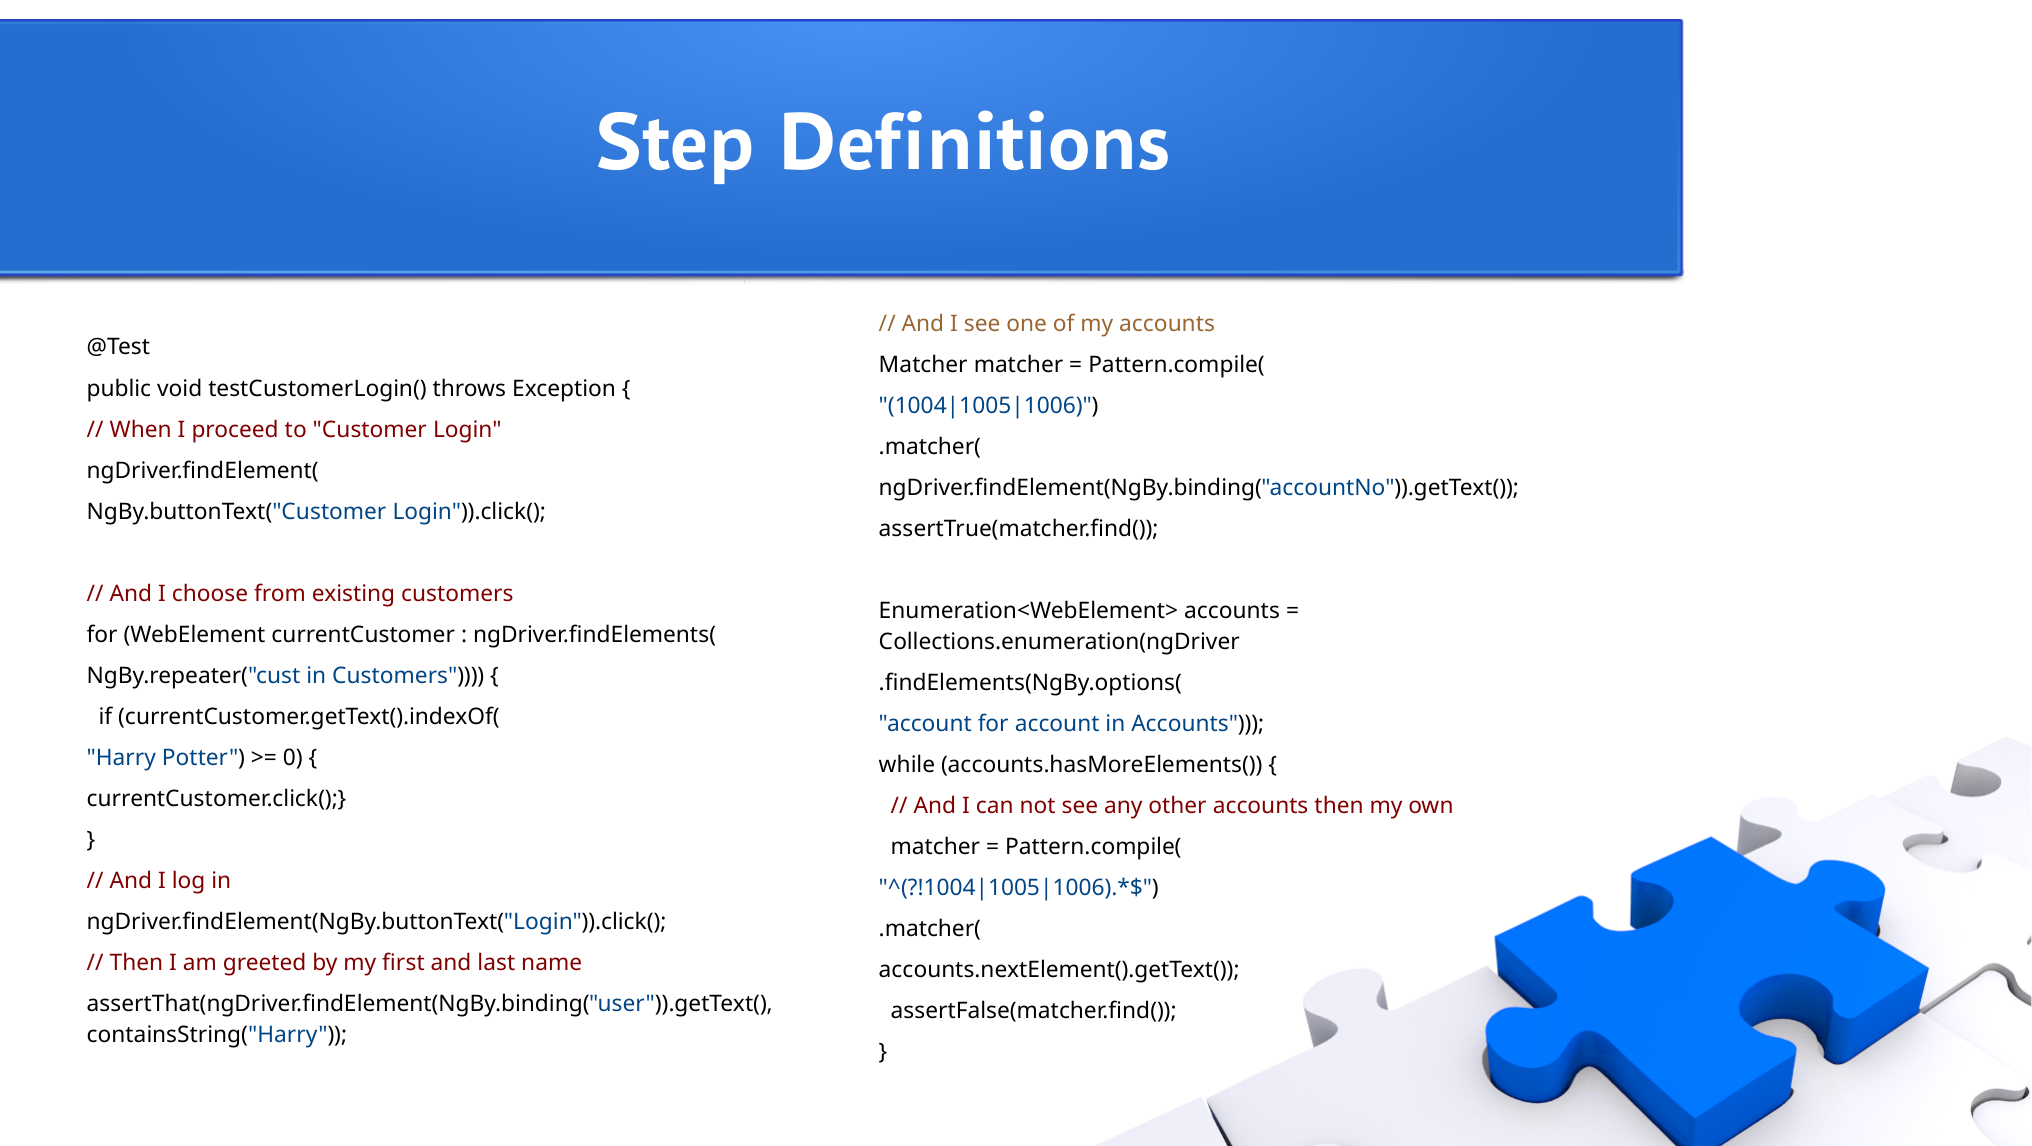

# Step Definitions
// And I see one of my accounts
Matcher matcher = Pattern.compile(
"(1004|1005|1006)")
.matcher(
ngDriver.findElement(NgBy.binding("accountNo")).getText());
assertTrue(matcher.find());
Enumeration<WebElement> accounts = Collections.enumeration(ngDriver
.findElements(NgBy.options(
"account for account in Accounts")));
while (accounts.hasMoreElements()) {
 // And I can not see any other accounts then my own
 matcher = Pattern.compile(
"^(?!1004|1005|1006).*$")
.matcher(
accounts.nextElement().getText());
 assertFalse(matcher.find());
}
@Test
public void testCustomerLogin() throws Exception {
// When I proceed to "Customer Login"
ngDriver.findElement(
NgBy.buttonText("Customer Login")).click();
// And I choose from existing customers
for (WebElement currentCustomer : ngDriver.findElements(
NgBy.repeater("cust in Customers")))) {
 if (currentCustomer.getText().indexOf(
"Harry Potter") >= 0) {
currentCustomer.click();}
}
// And I log in
ngDriver.findElement(NgBy.buttonText("Login")).click();
// Then I am greeted by my first and last name
assertThat(ngDriver.findElement(NgBy.binding("user")).getText(), containsString("Harry"));